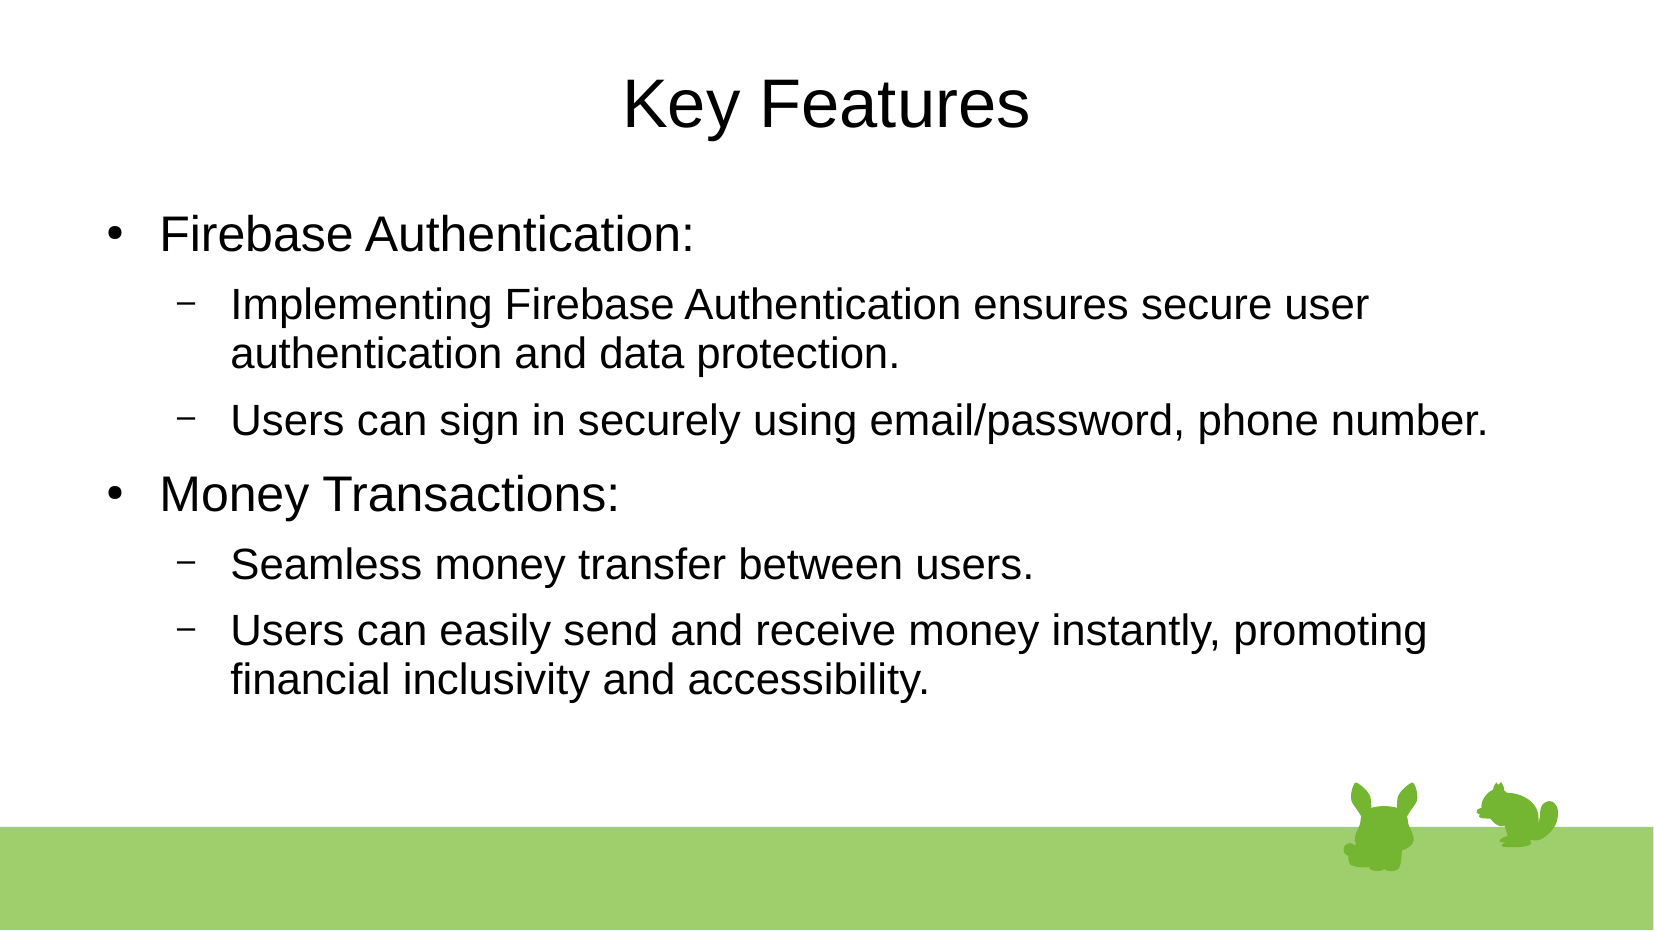

# Key Features
Firebase Authentication:
Implementing Firebase Authentication ensures secure user authentication and data protection.
Users can sign in securely using email/password, phone number.
Money Transactions:
Seamless money transfer between users.
Users can easily send and receive money instantly, promoting financial inclusivity and accessibility.